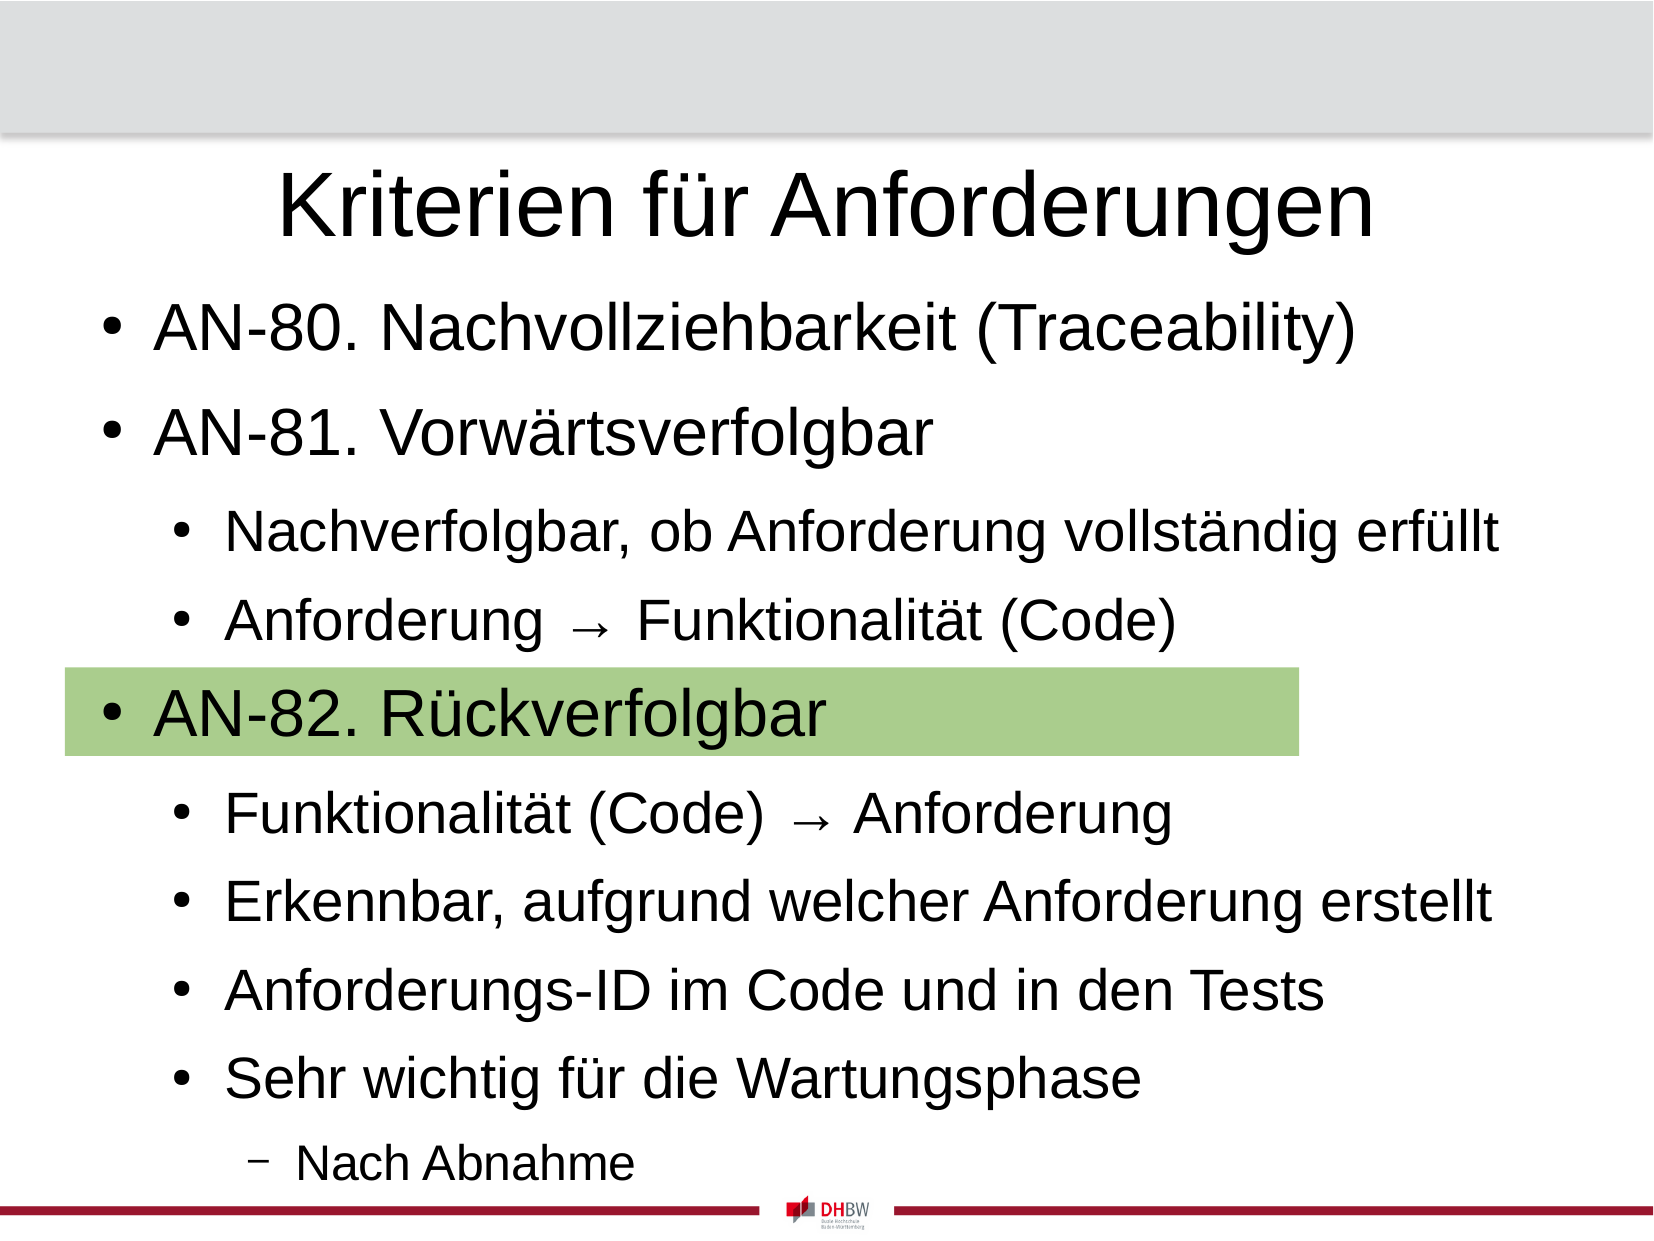

# Kriterien für Anforderungen
AN-80. Nachvollziehbarkeit (Traceability)
AN-81. Vorwärtsverfolgbar
Nachverfolgbar, ob Anforderung vollständig erfüllt
Anforderung → Funktionalität (Code)
AN-82. Rückverfolgbar
Funktionalität (Code) → Anforderung
Erkennbar, aufgrund welcher Anforderung erstellt
Anforderungs-ID im Code und in den Tests
Sehr wichtig für die Wartungsphase
Nach Abnahme